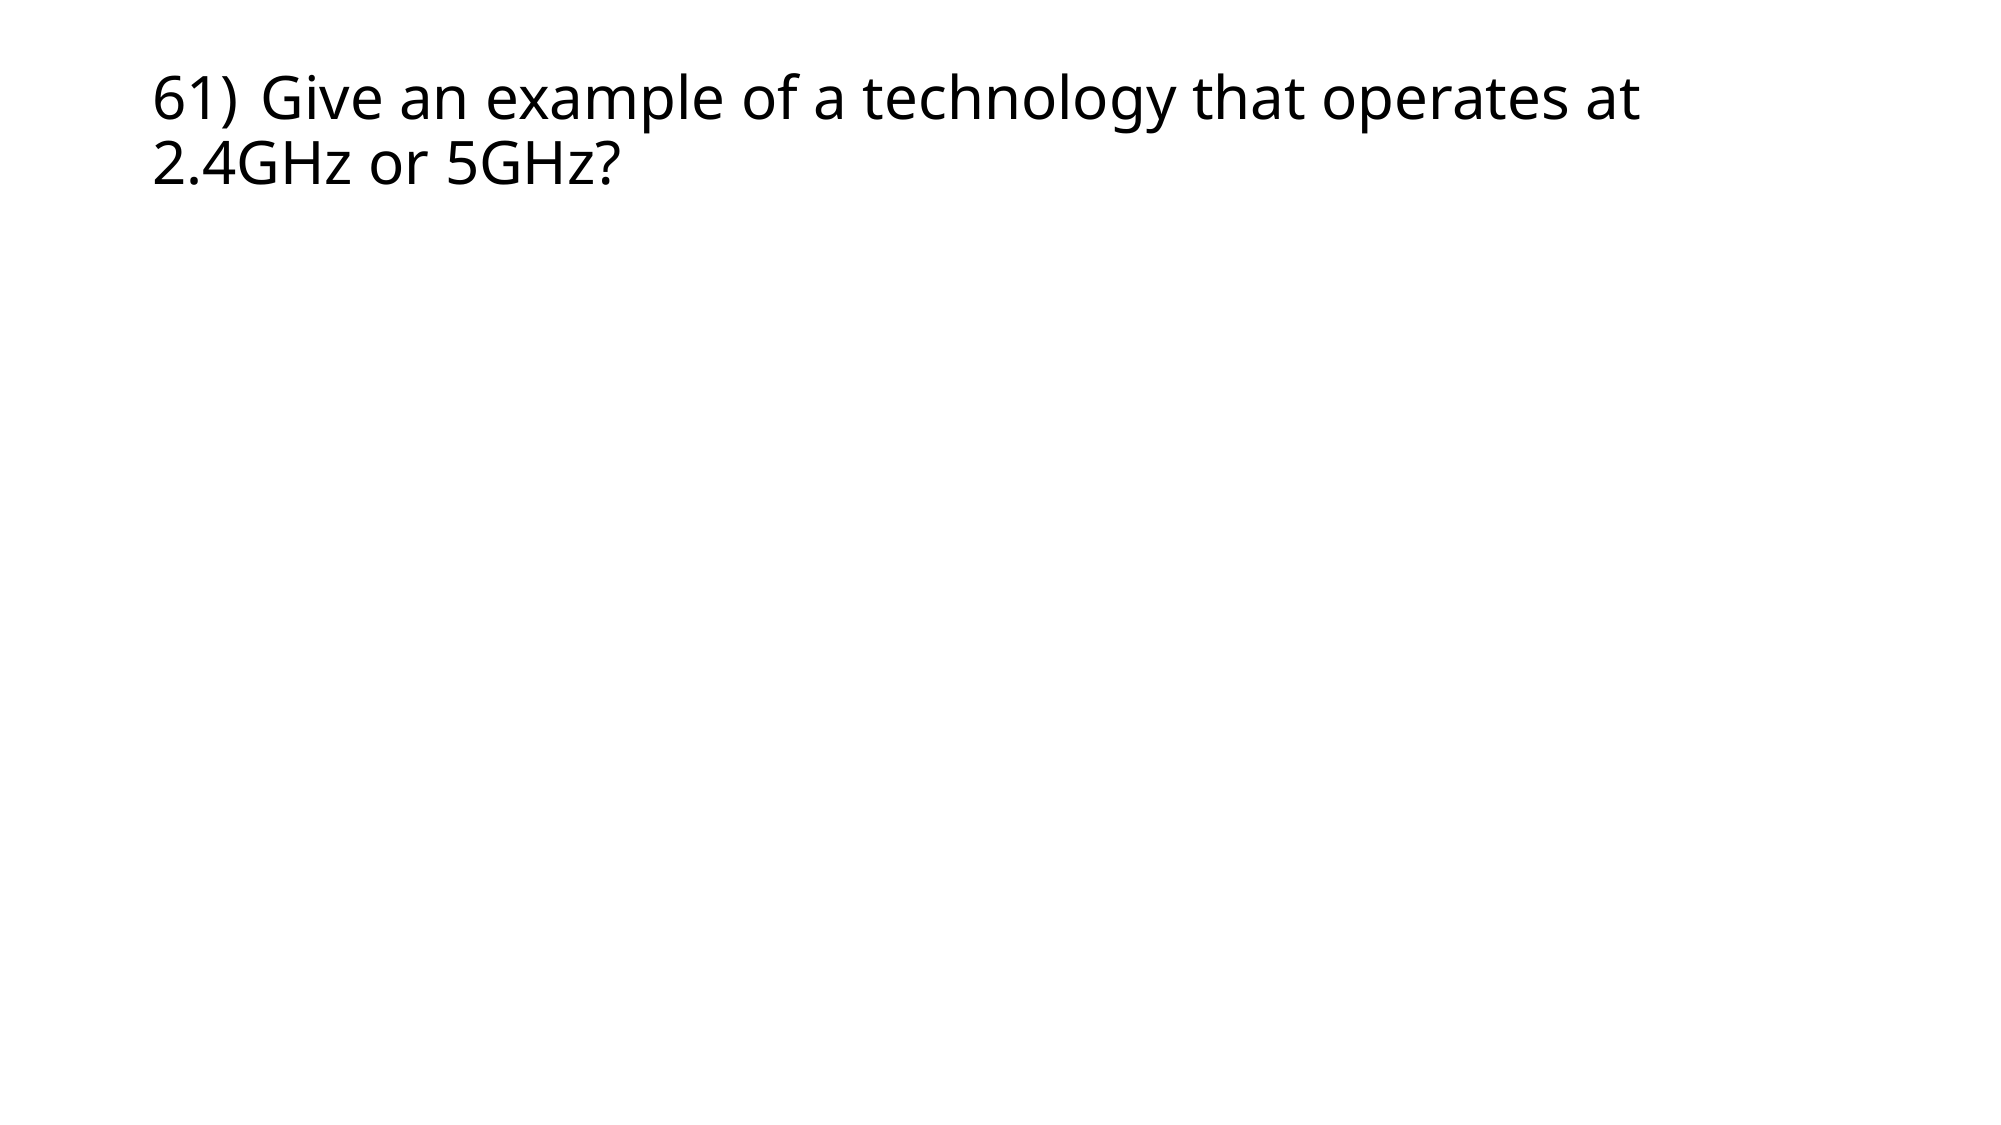

# 61)	Give an example of a technology that operates at 2.4GHz or 5GHz?